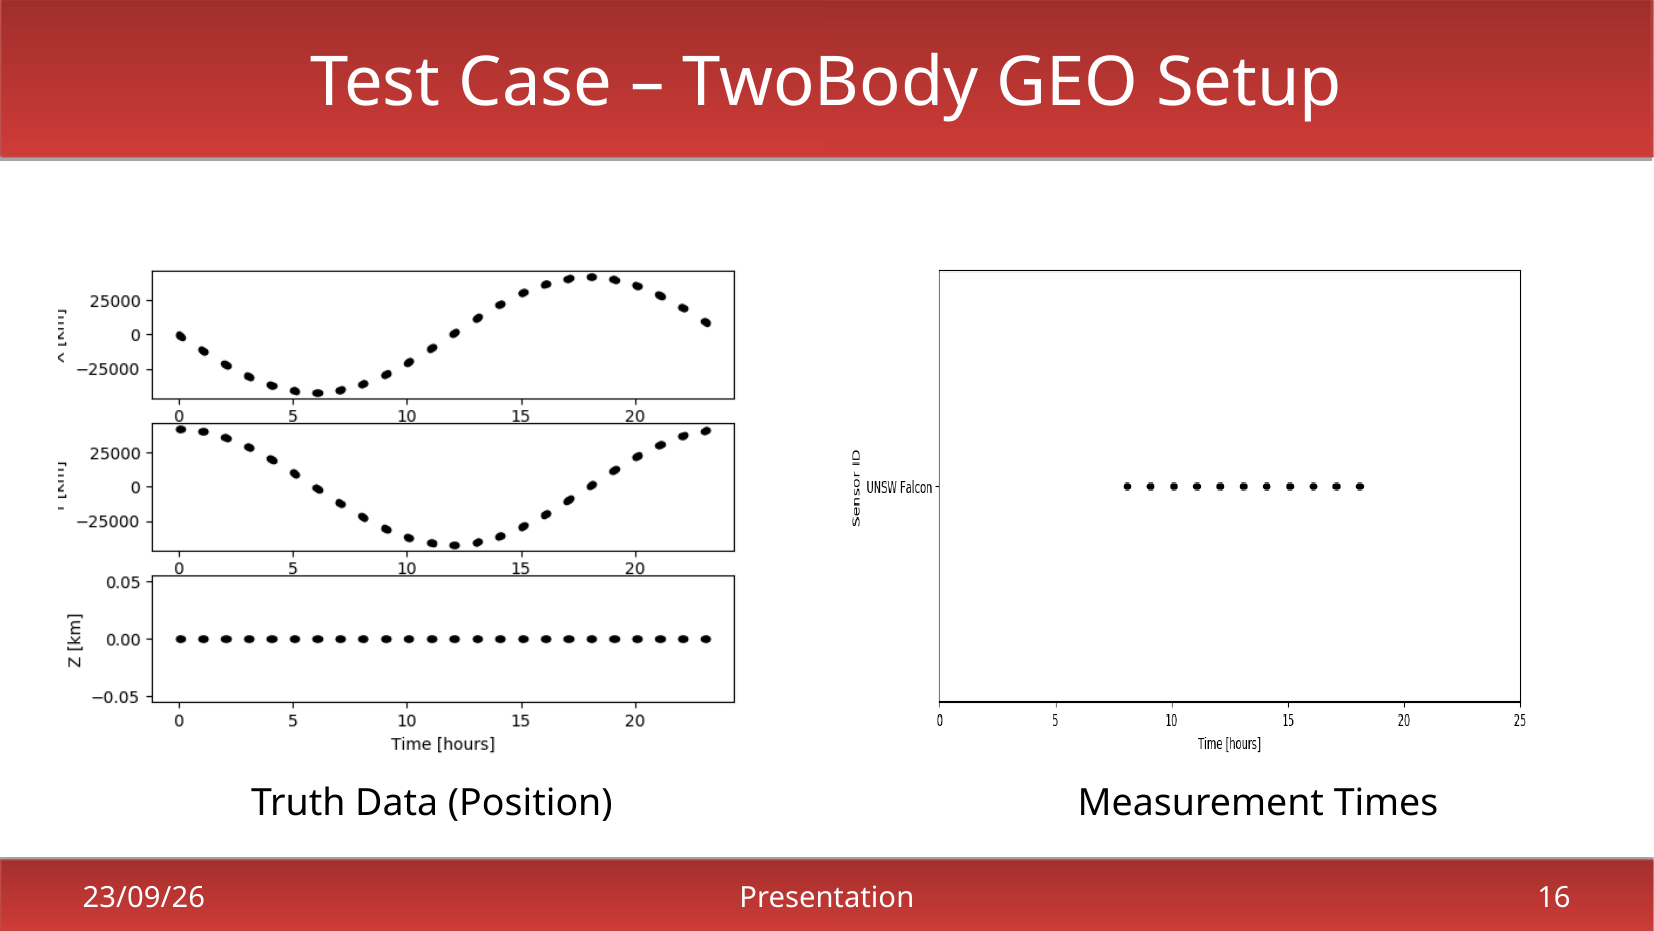

# Test Case – TwoBody GEO Setup
Truth Data (Position)
Measurement Times
Presentation
16